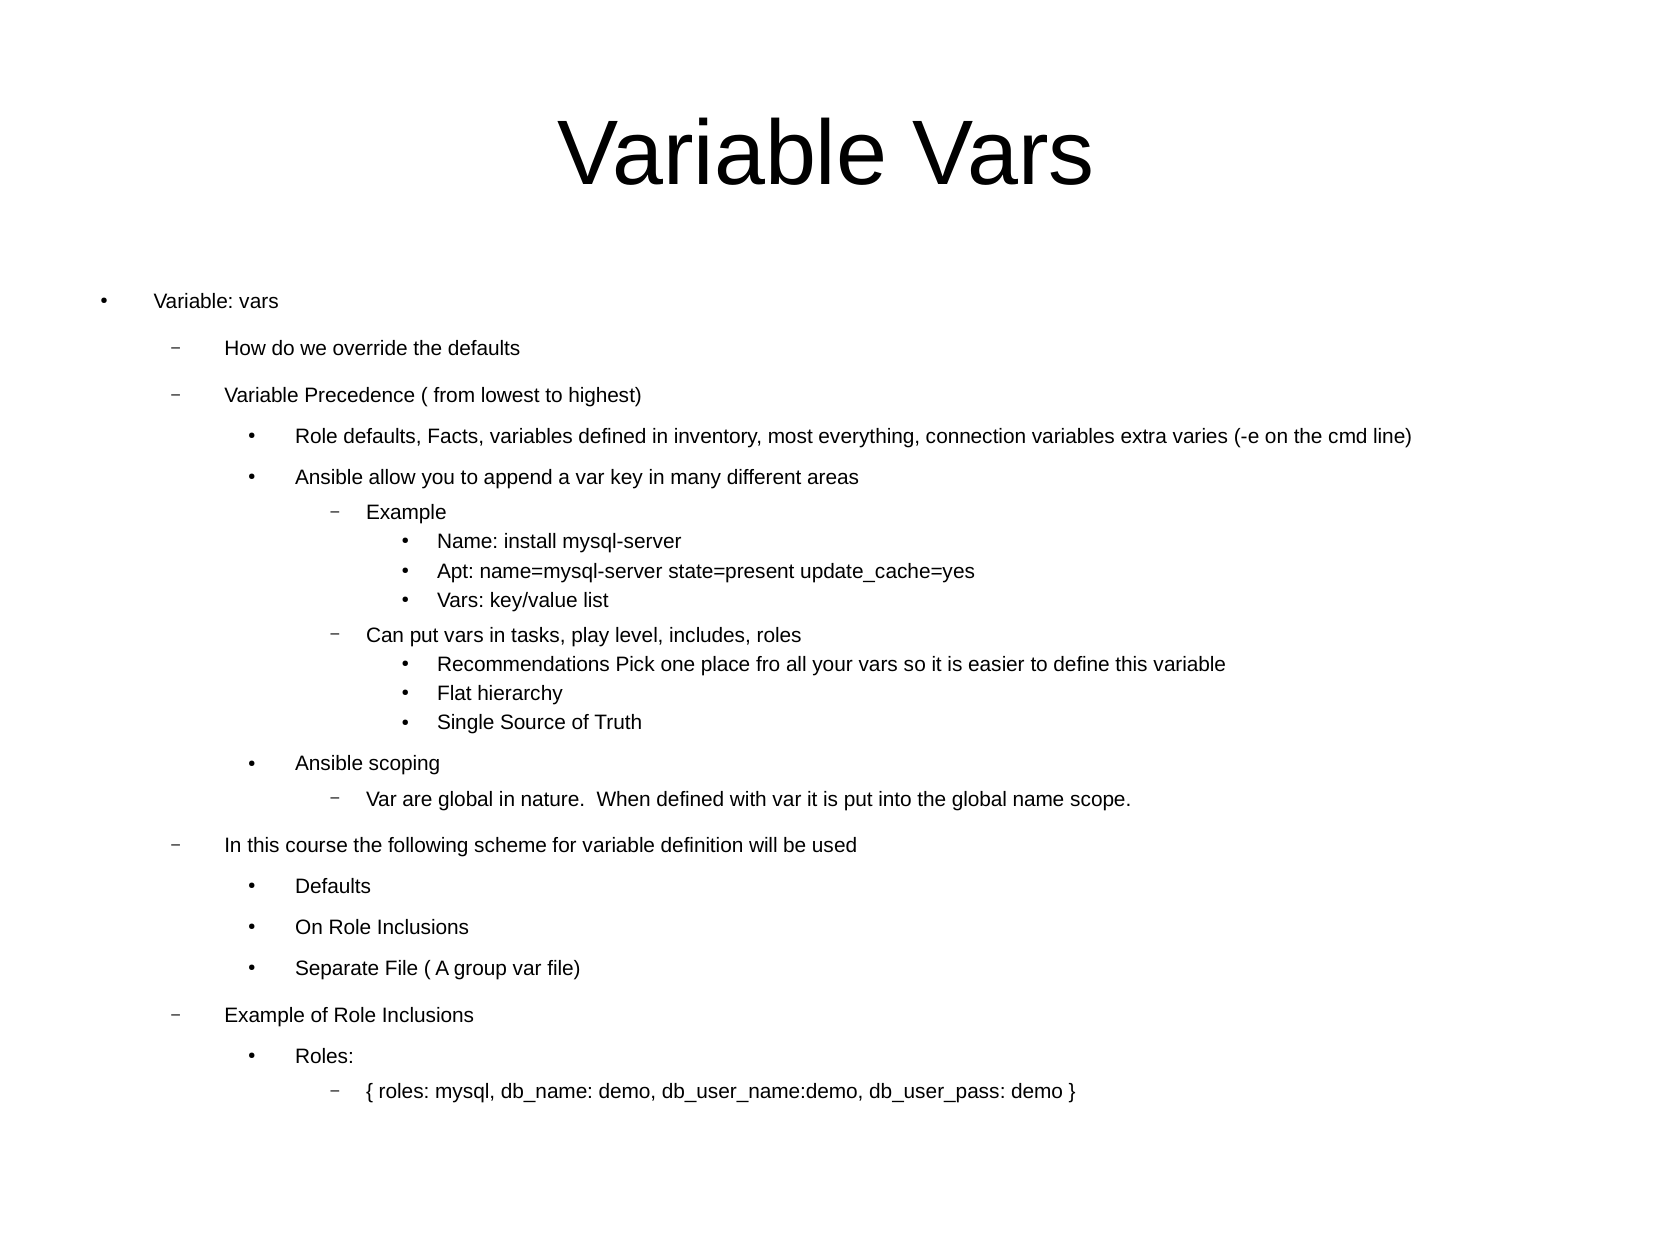

# Variable Vars
Variable: vars
How do we override the defaults
Variable Precedence ( from lowest to highest)
Role defaults, Facts, variables defined in inventory, most everything, connection variables extra varies (-e on the cmd line)
Ansible allow you to append a var key in many different areas
Example
Name: install mysql-server
Apt: name=mysql-server state=present update_cache=yes
Vars: key/value list
Can put vars in tasks, play level, includes, roles
Recommendations Pick one place fro all your vars so it is easier to define this variable
Flat hierarchy
Single Source of Truth
Ansible scoping
Var are global in nature. When defined with var it is put into the global name scope.
In this course the following scheme for variable definition will be used
Defaults
On Role Inclusions
Separate File ( A group var file)
Example of Role Inclusions
Roles:
{ roles: mysql, db_name: demo, db_user_name:demo, db_user_pass: demo }